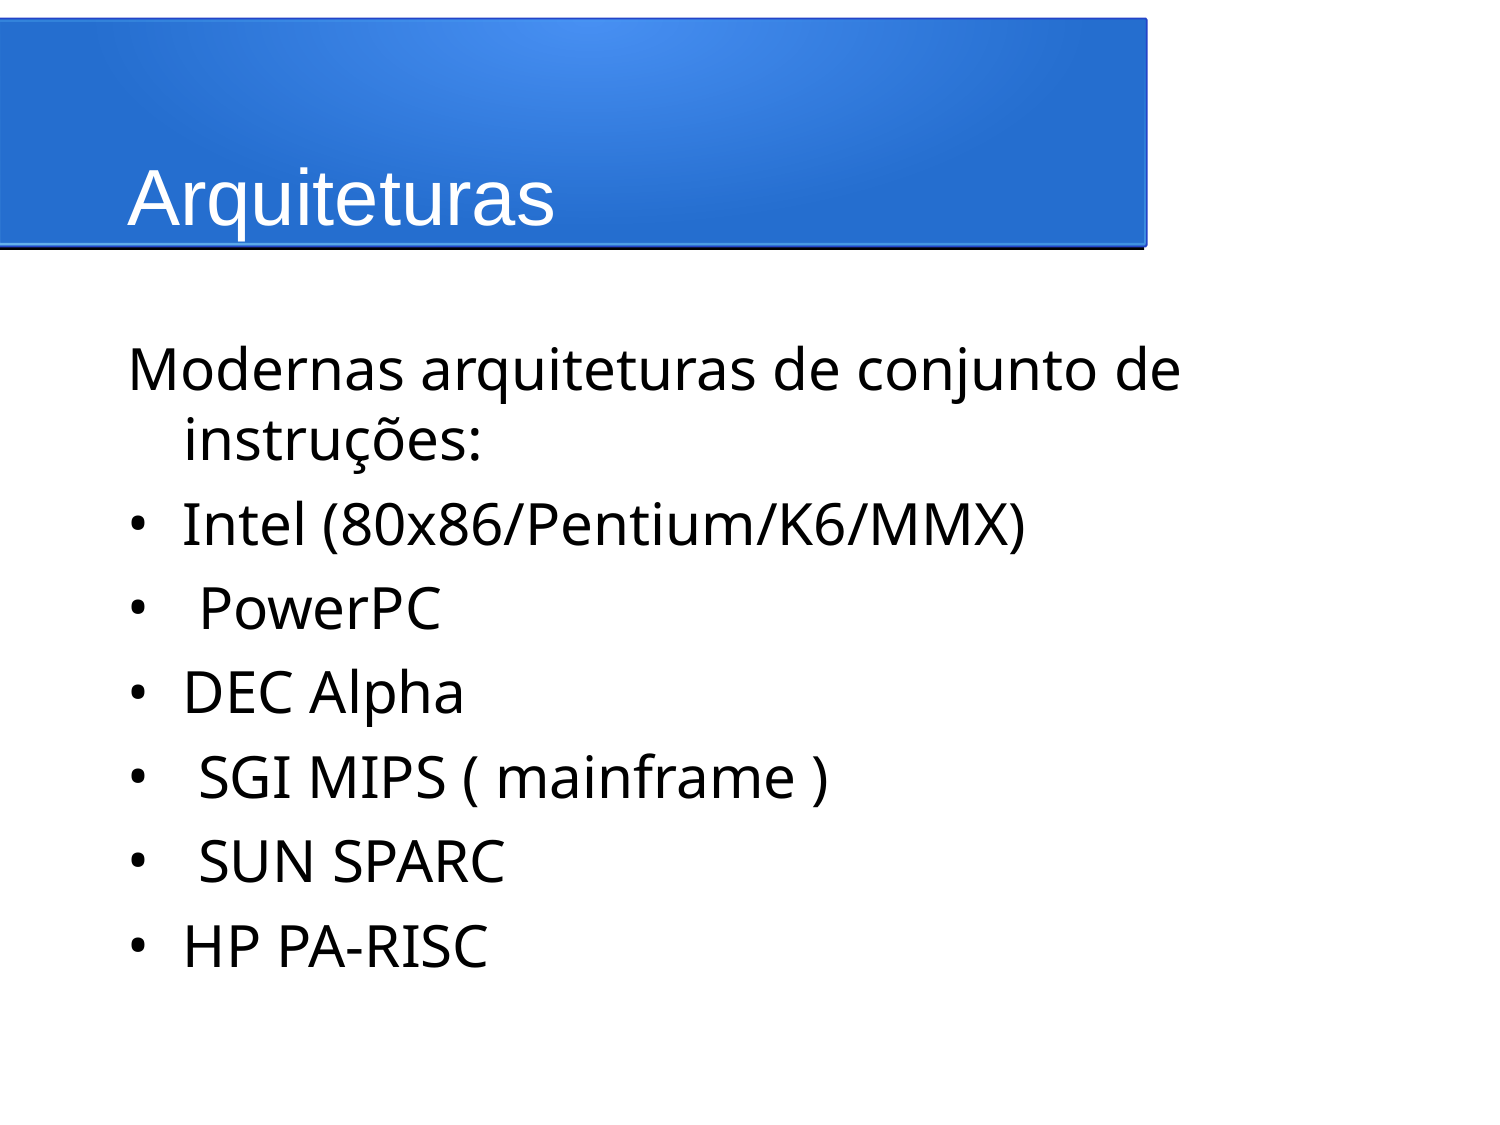

# Arquiteturas
Modernas arquiteturas de conjunto de instruções:
Intel (80x86/Pentium/K6/MMX)
 PowerPC
DEC Alpha
 SGI MIPS ( mainframe )
 SUN SPARC
HP PA-RISC